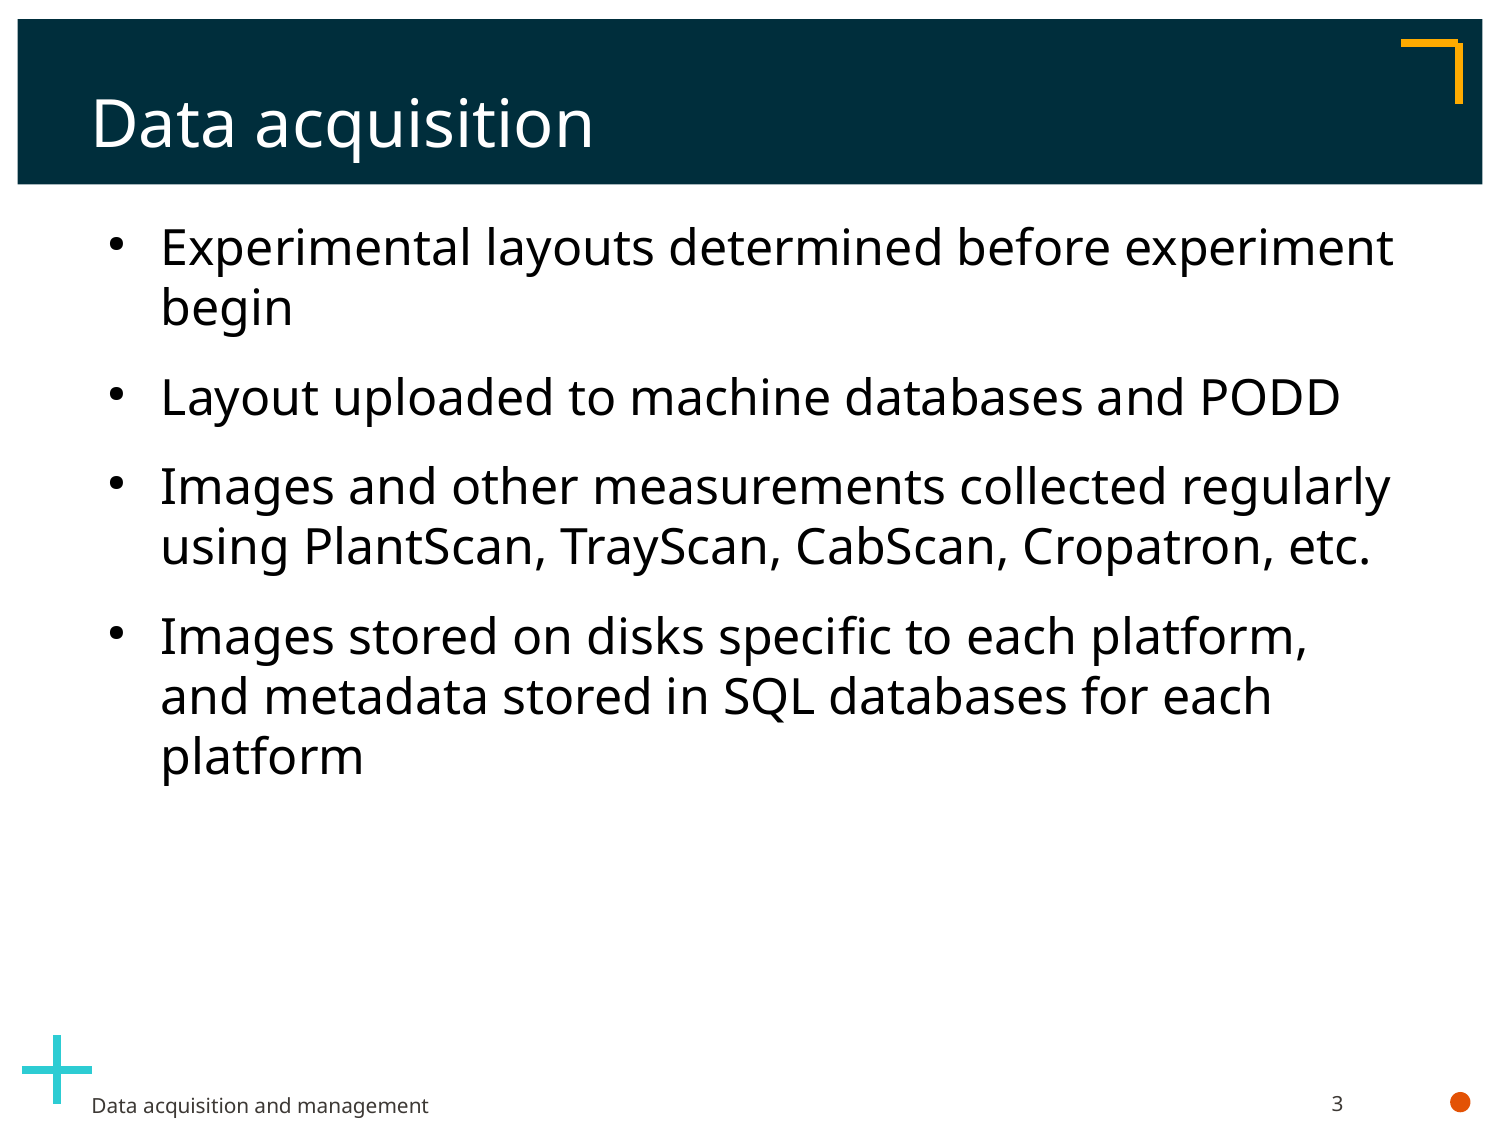

# Data acquisition
Experimental layouts determined before experiment begin
Layout uploaded to machine databases and PODD
Images and other measurements collected regularly using PlantScan, TrayScan, CabScan, Cropatron, etc.
Images stored on disks specific to each platform, and metadata stored in SQL databases for each platform
Data acquisition and management